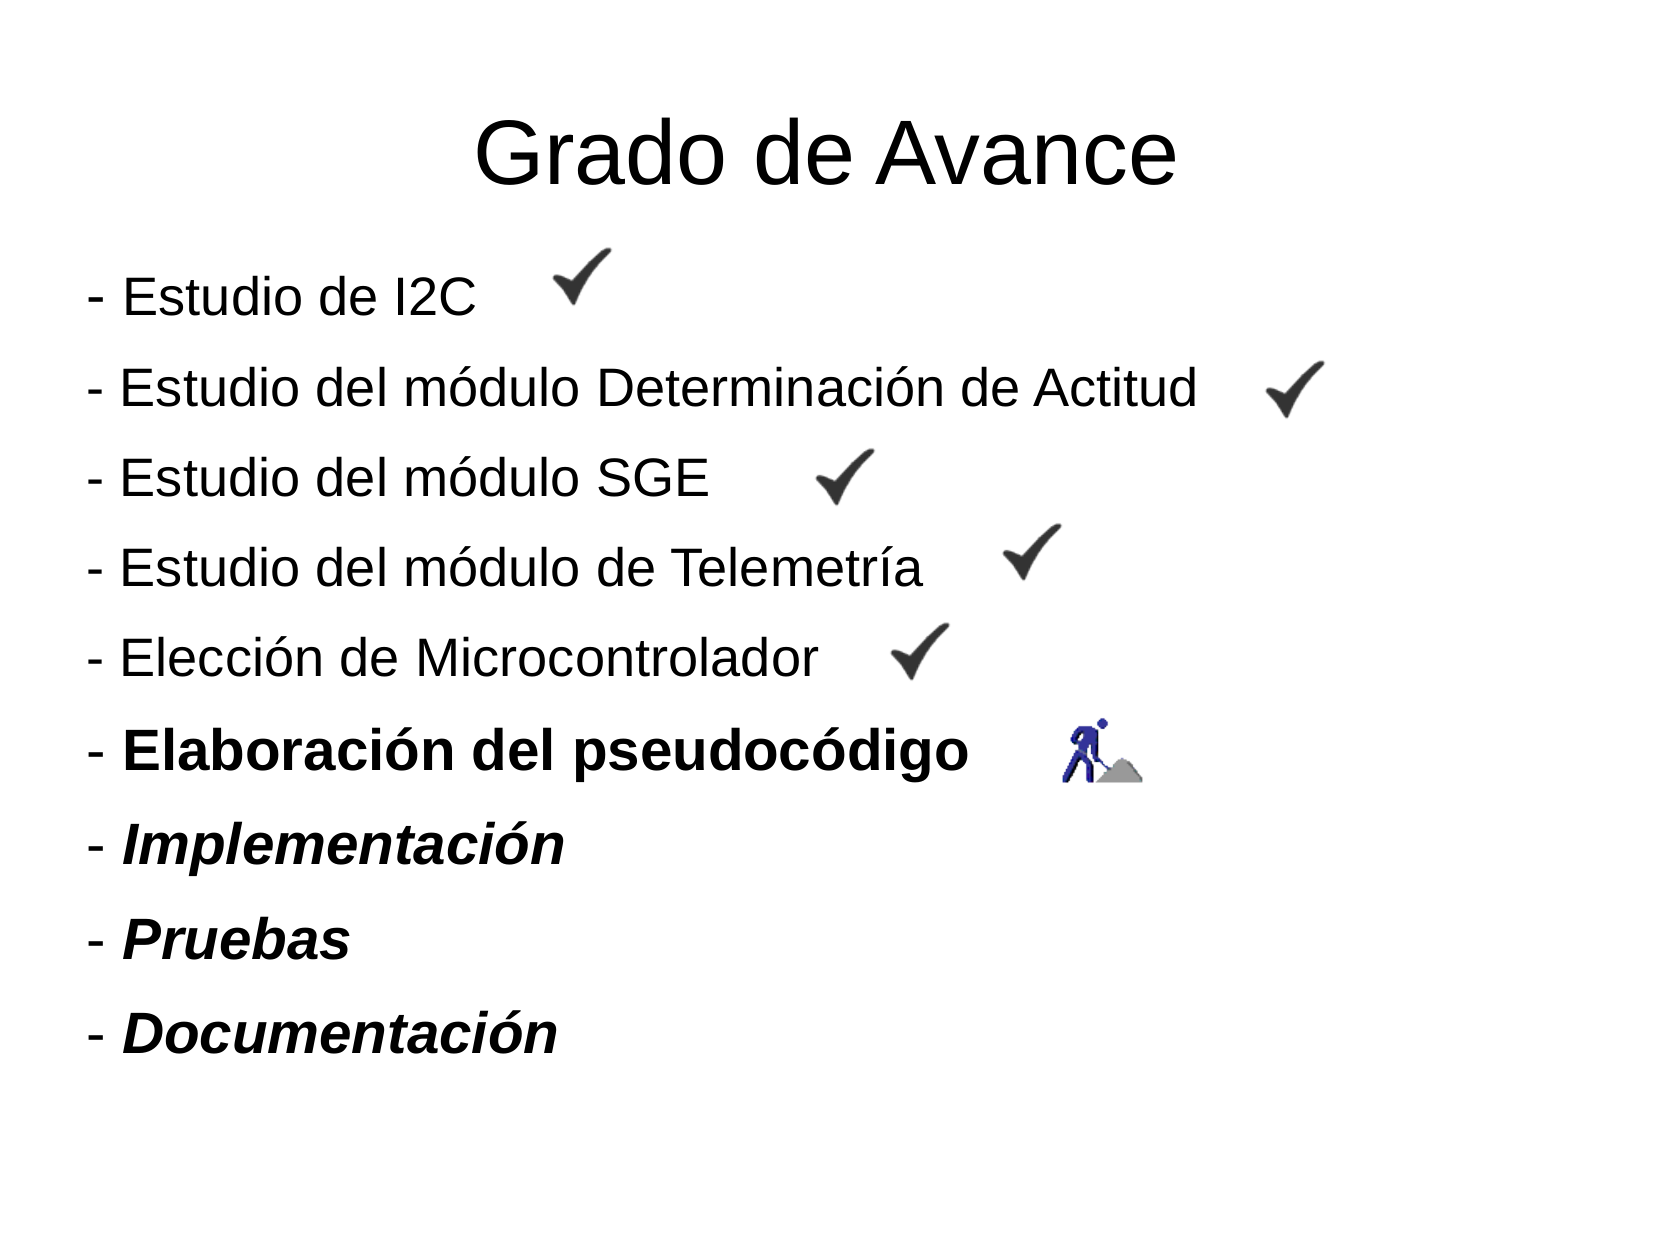

# Grado de Avance
- Estudio de I2C
- Estudio del módulo Determinación de Actitud
- Estudio del módulo SGE
- Estudio del módulo de Telemetría
- Elección de Microcontrolador
- Elaboración del pseudocódigo
- Implementación
- Pruebas
- Documentación